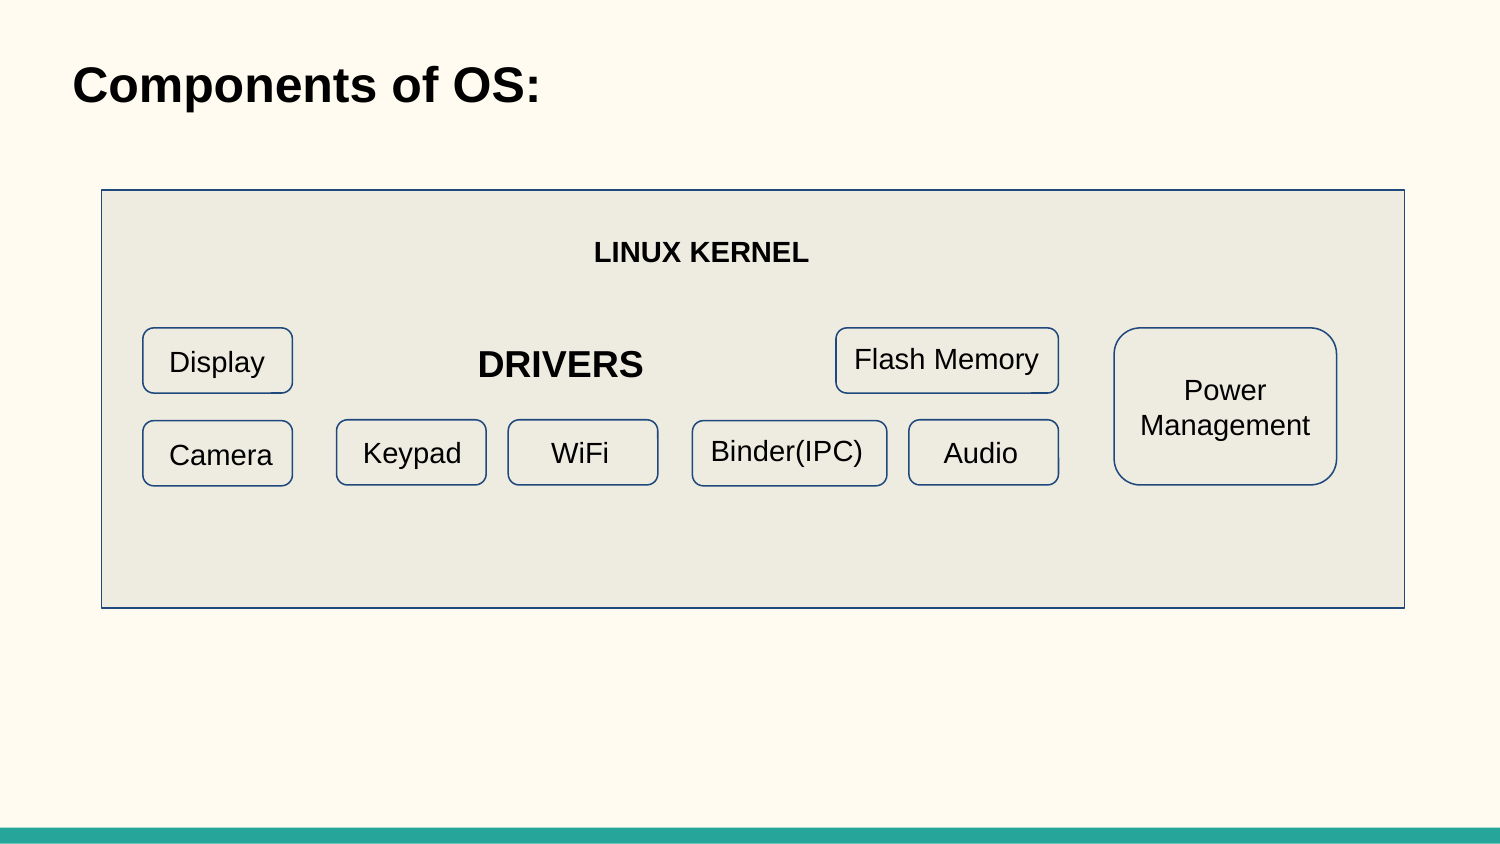

# Components of OS:
LINUX KERNEL
DRIVERS
 Display
Flash Memory
Power Management
 Keypad
 WiFi
 Audio
 Camera
 Binder(IPC)